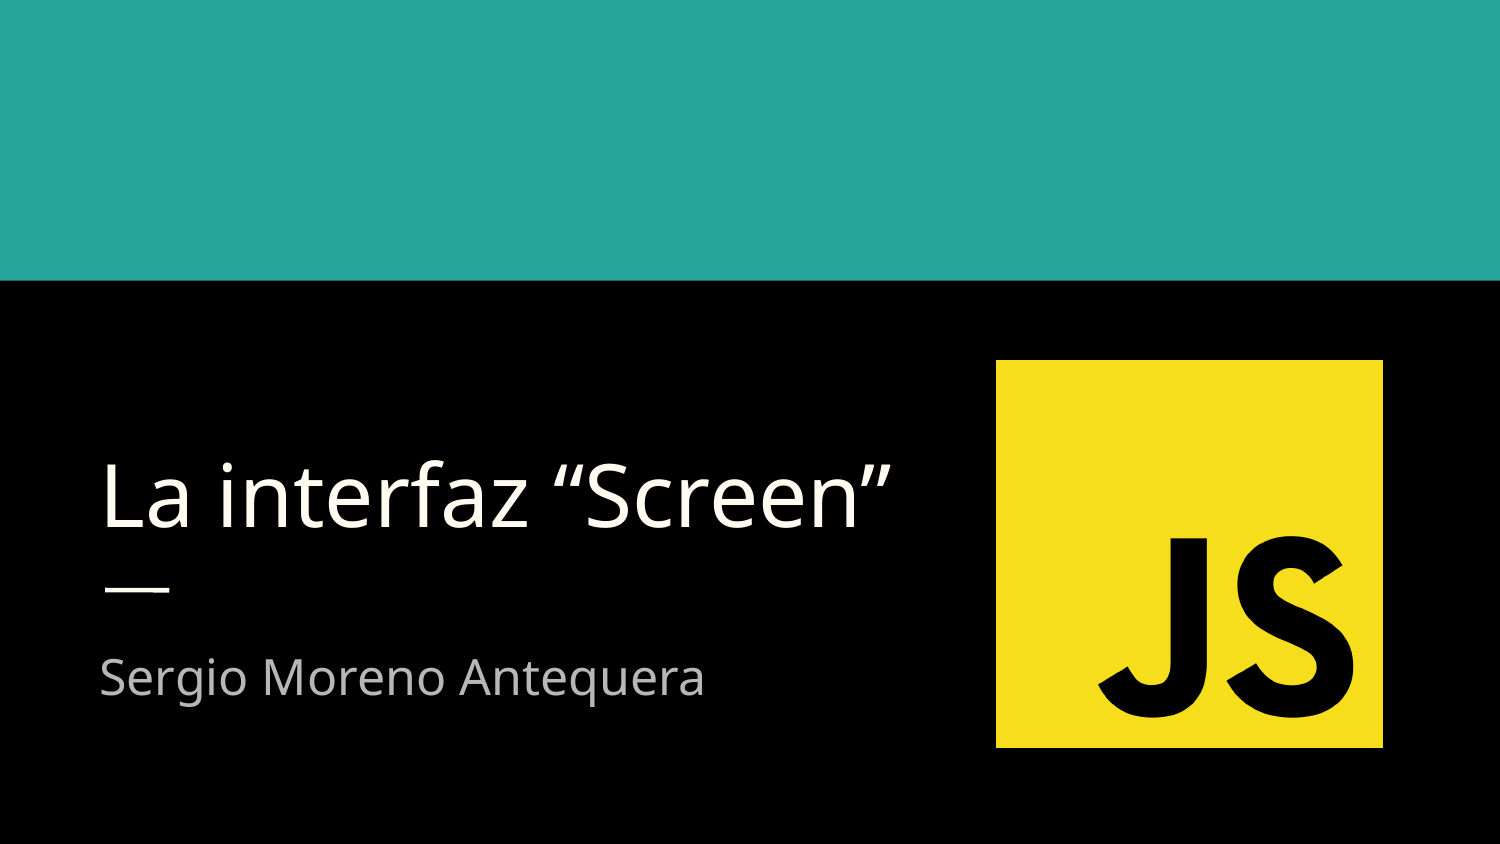

# La interfaz “Screen”
Sergio Moreno Antequera